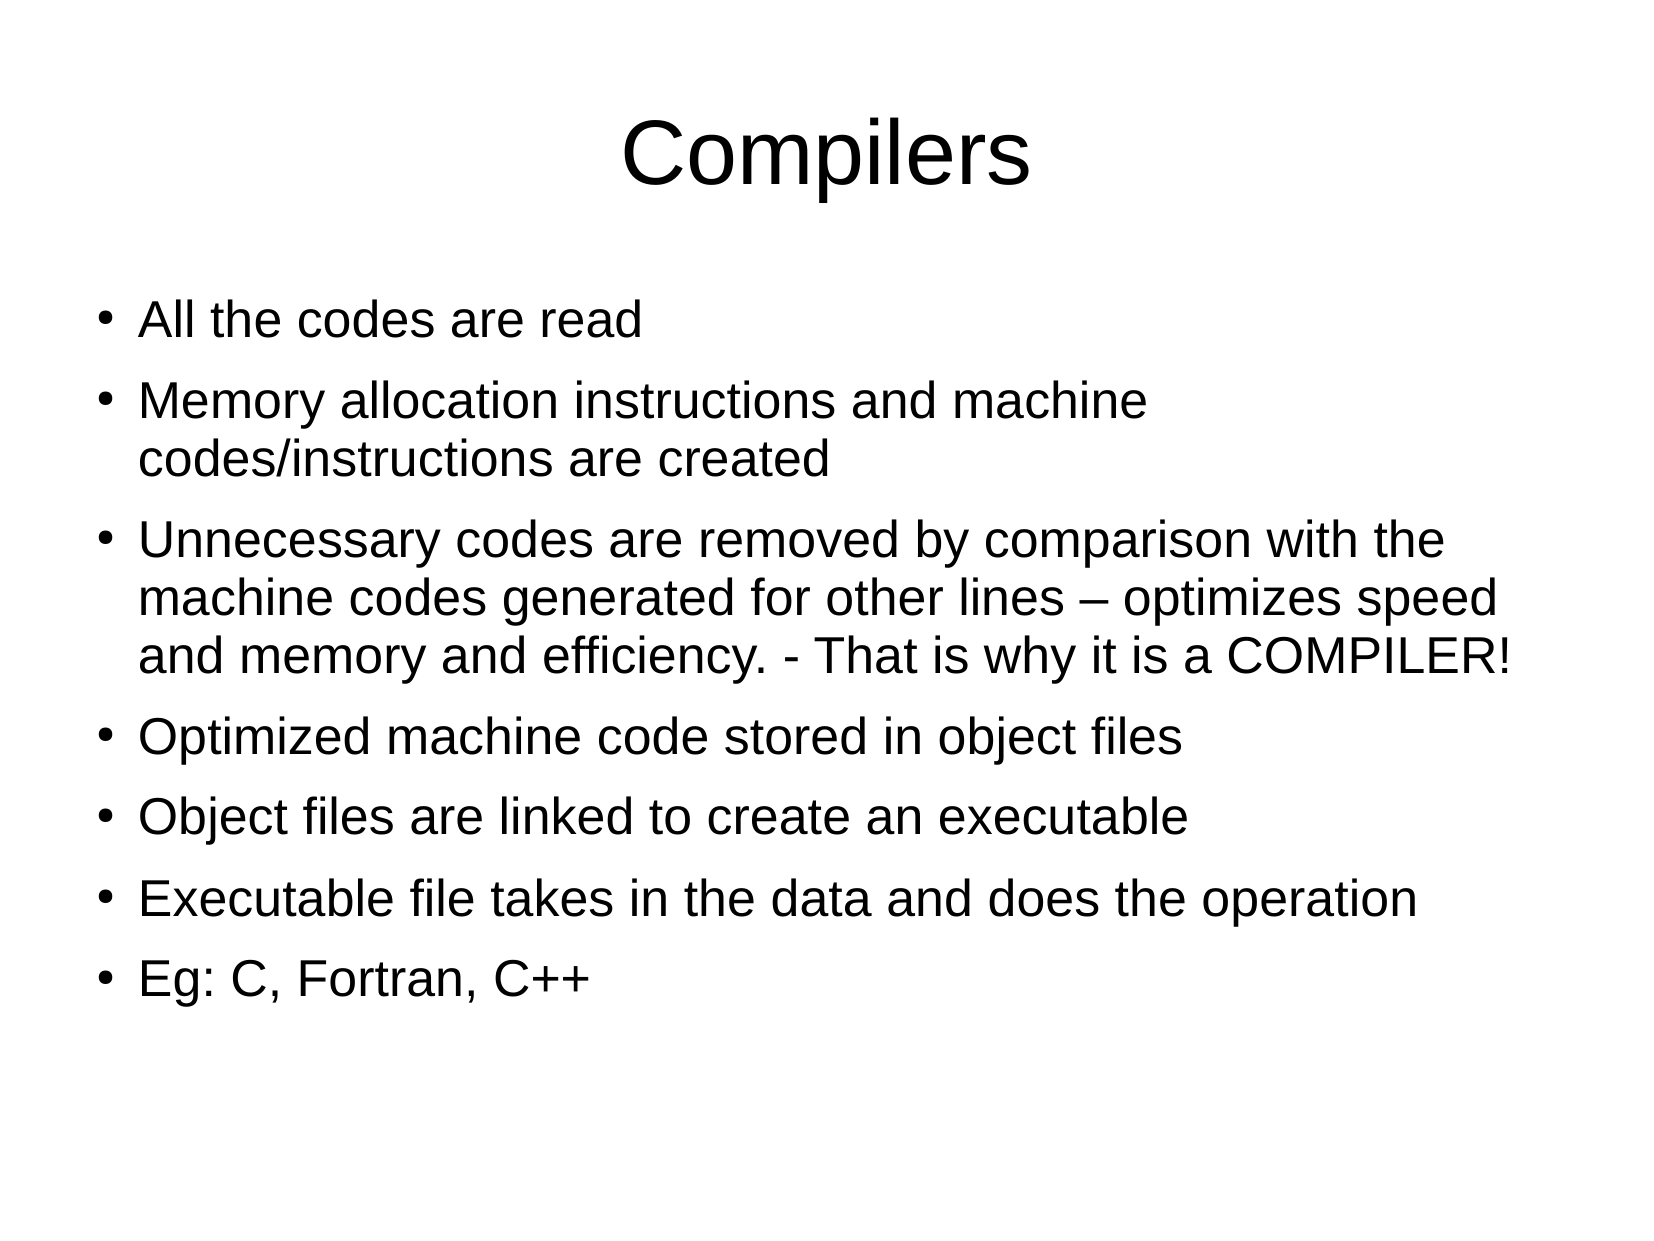

# Compilers
All the codes are read
Memory allocation instructions and machine codes/instructions are created
Unnecessary codes are removed by comparison with the machine codes generated for other lines – optimizes speed and memory and efficiency. - That is why it is a COMPILER!
Optimized machine code stored in object files
Object files are linked to create an executable
Executable file takes in the data and does the operation
Eg: C, Fortran, C++